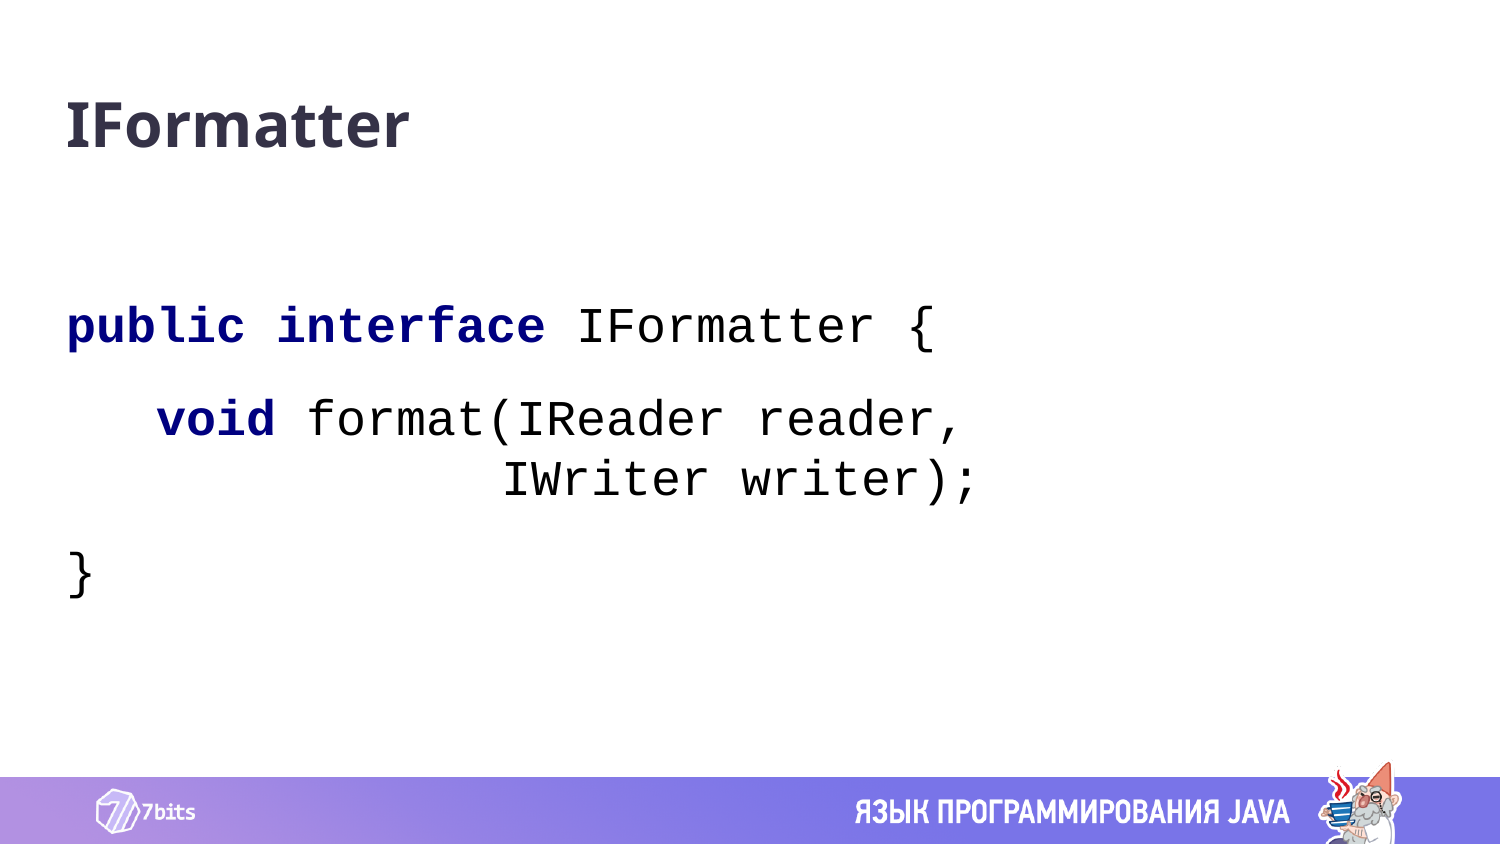

# IFormatter
public interface IFormatter {
 void format(IReader reader,
					 IWriter writer);
}